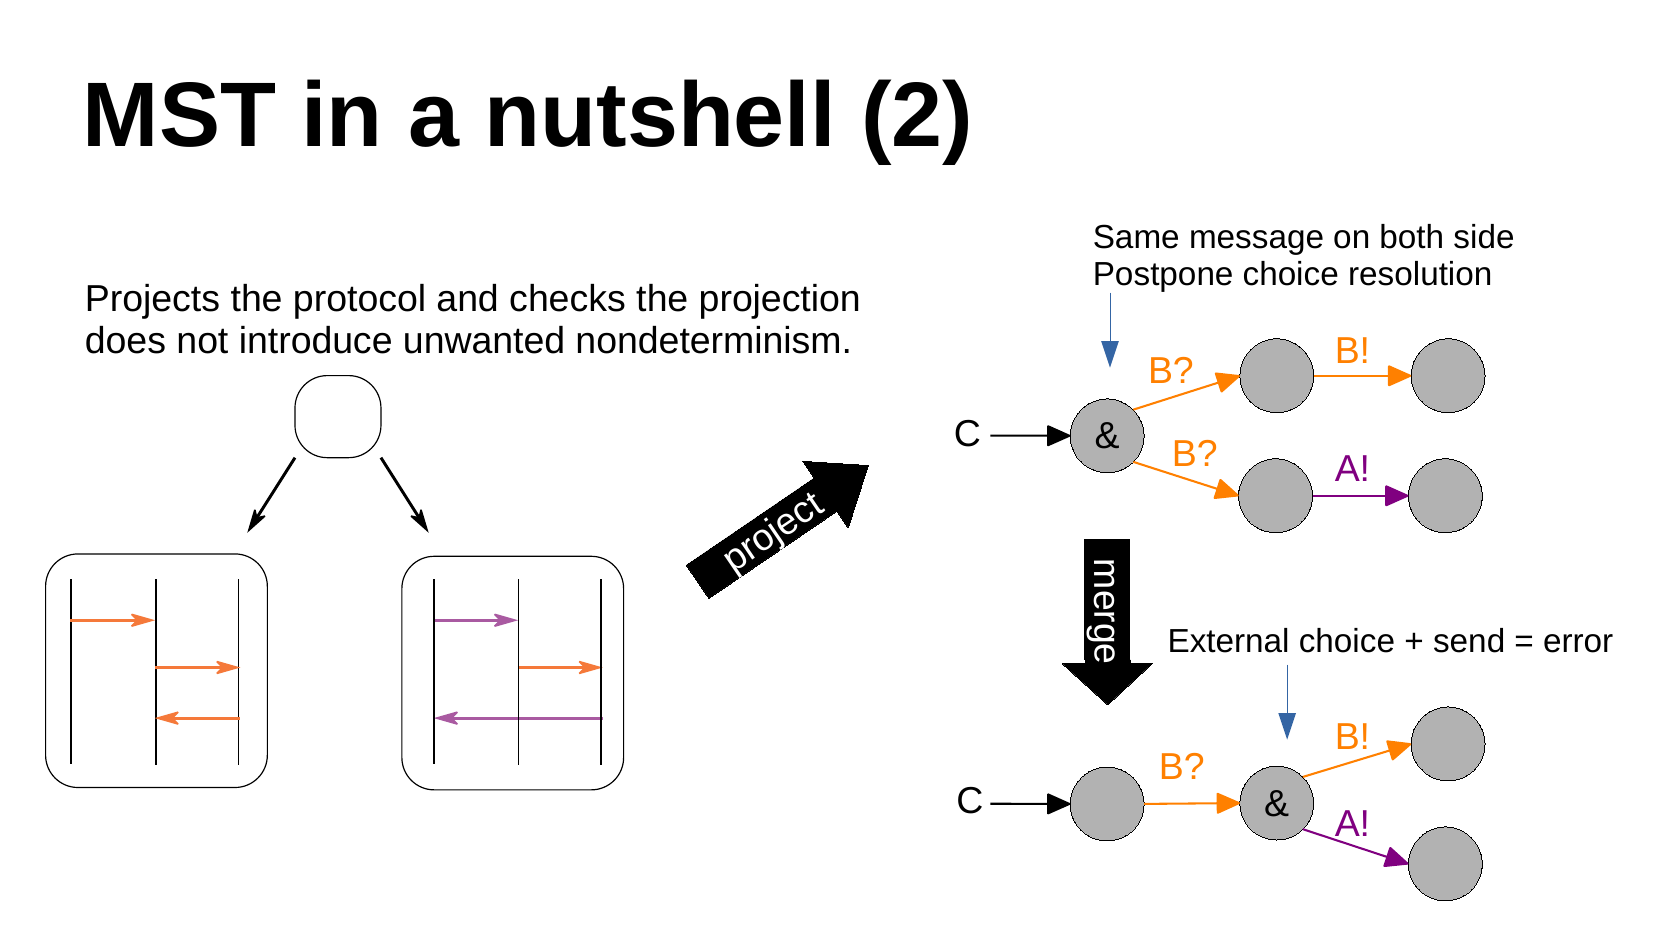

# MST in a nutshell (2)
Same message on both side
Postpone choice resolution
Projects the protocol and checks the projection does not introduce unwanted nondeterminism.
B!
B?
&
C
B?
A!
project
merge
External choice + send = error
B!
B?
&
C
A!